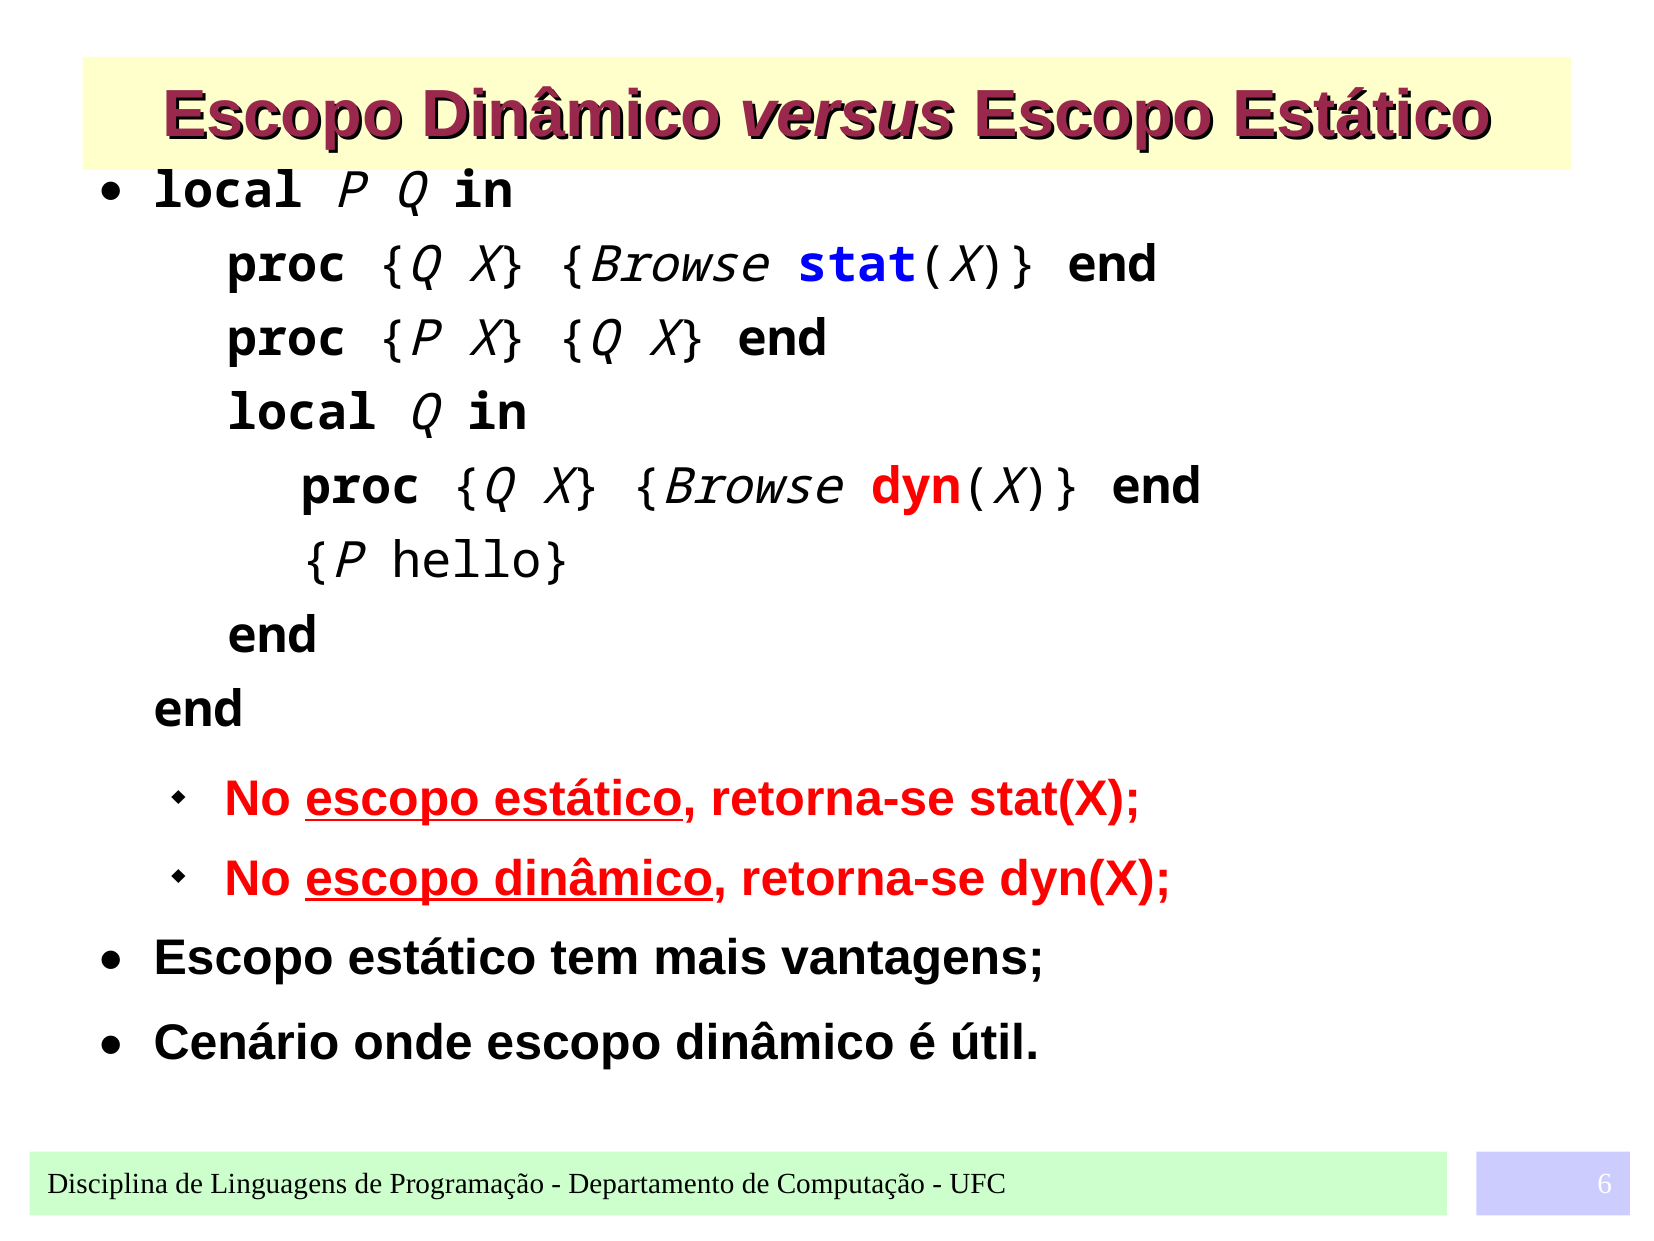

# Escopo Dinâmico versus Escopo Estático
local P Q in
	proc {Q X} {Browse stat(X)} end
	proc {P X} {Q X} end
	local Q in
		proc {Q X} {Browse dyn(X)} end
		{P hello}
	end
end
No escopo estático, retorna-se stat(X);
No escopo dinâmico, retorna-se dyn(X);
Escopo estático tem mais vantagens;
Cenário onde escopo dinâmico é útil.
Disciplina de Linguagens de Programação - Departamento de Computação - UFC
6